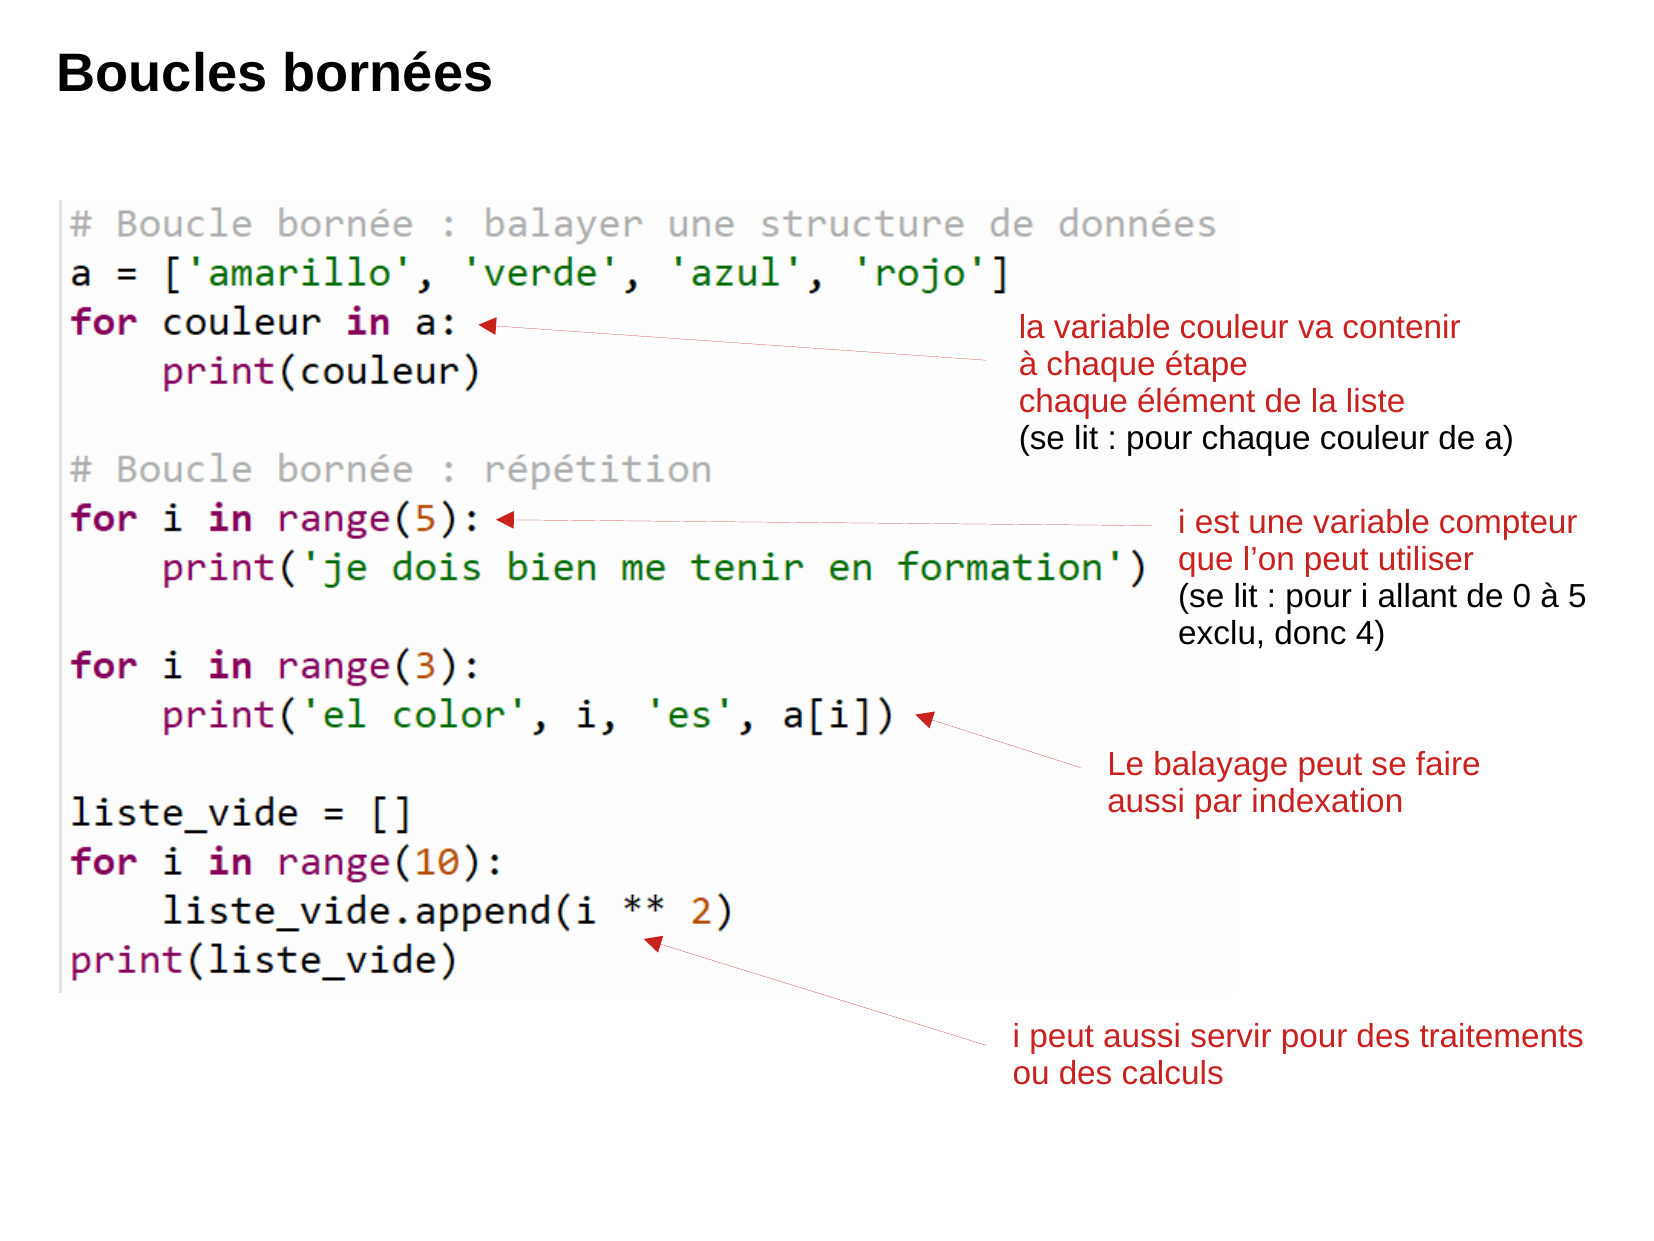

Boucles bornées
la variable couleur va contenir
à chaque étape
chaque élément de la liste
(se lit : pour chaque couleur de a)
i est une variable compteur
que l’on peut utiliser
(se lit : pour i allant de 0 à 5
exclu, donc 4)
Le balayage peut se faire
aussi par indexation
i peut aussi servir pour des traitements
ou des calculs